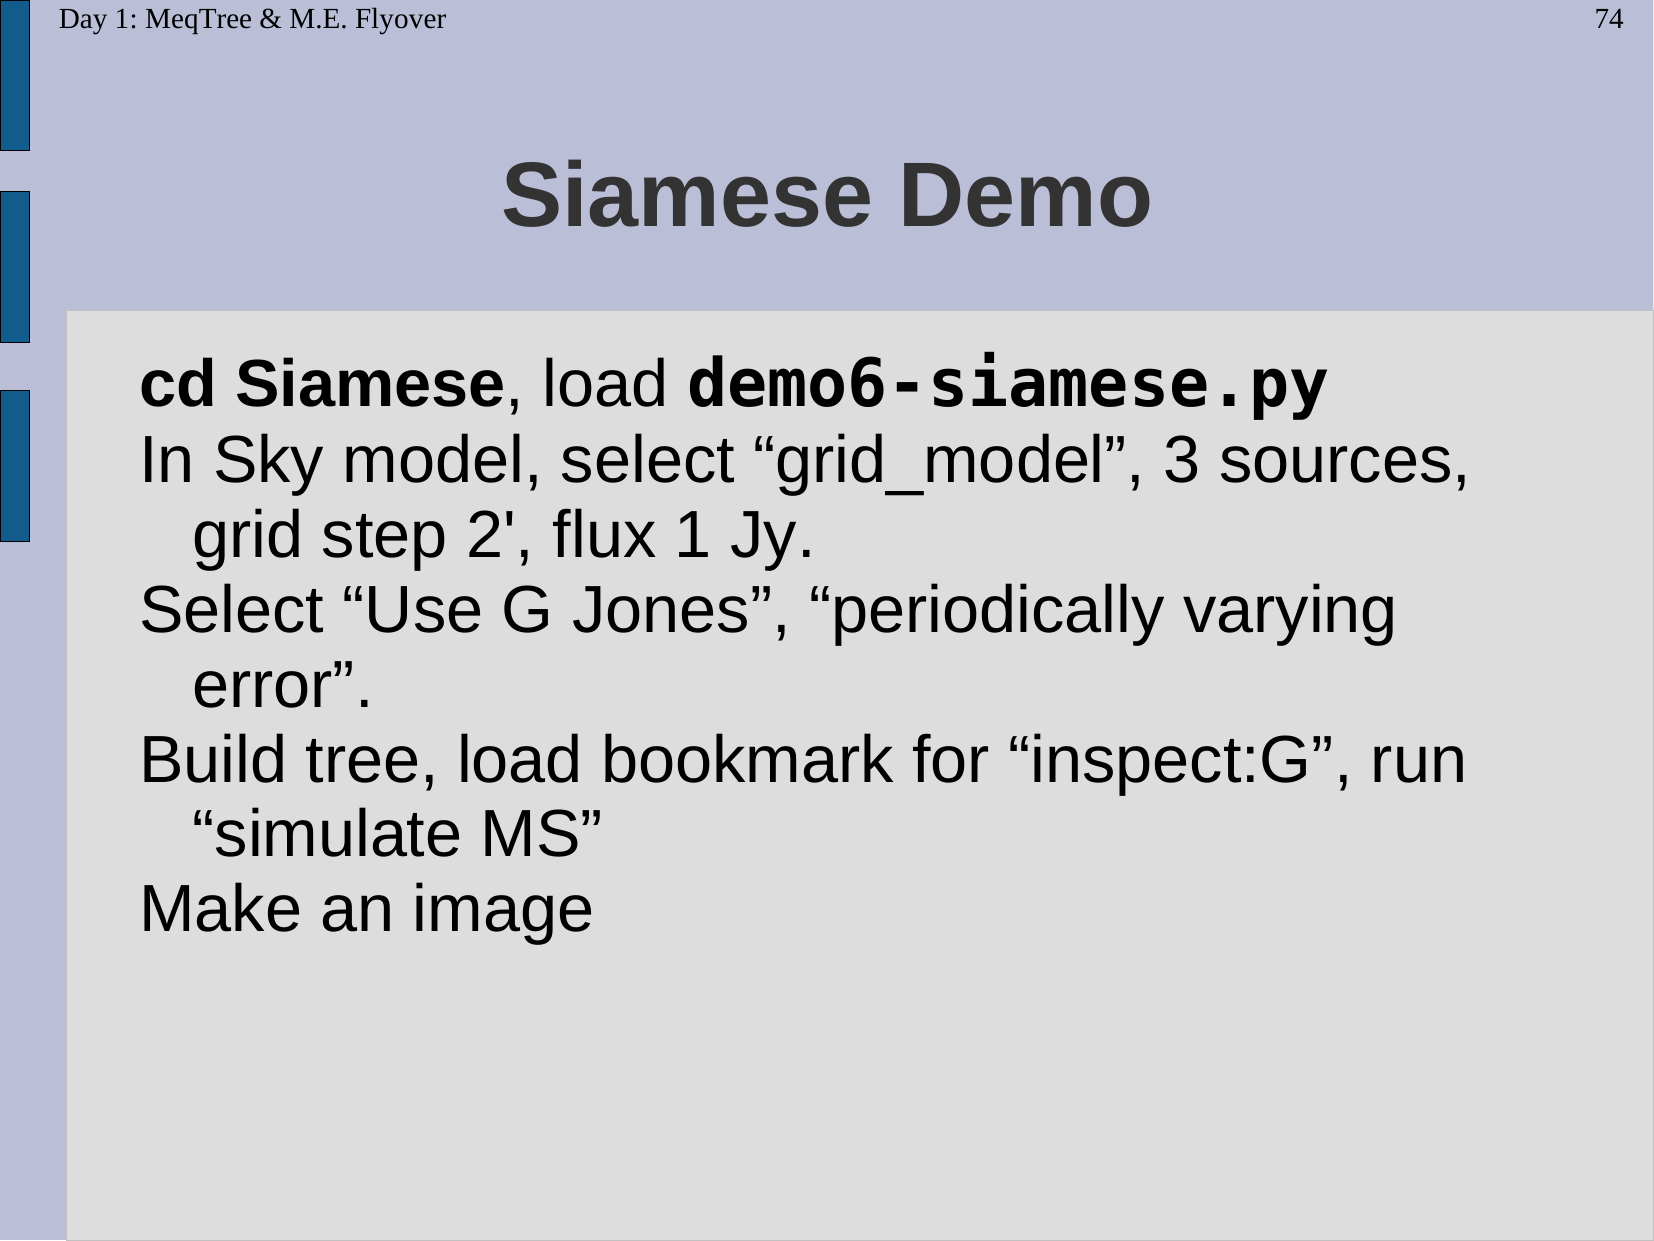

Day 1: MeqTree & M.E. Flyover
74
# Siamese Demo
cd Siamese, load demo6-siamese.py
In Sky model, select “grid_model”, 3 sources, grid step 2', flux 1 Jy.
Select “Use G Jones”, “periodically varying error”.
Build tree, load bookmark for “inspect:G”, run “simulate MS”
Make an image